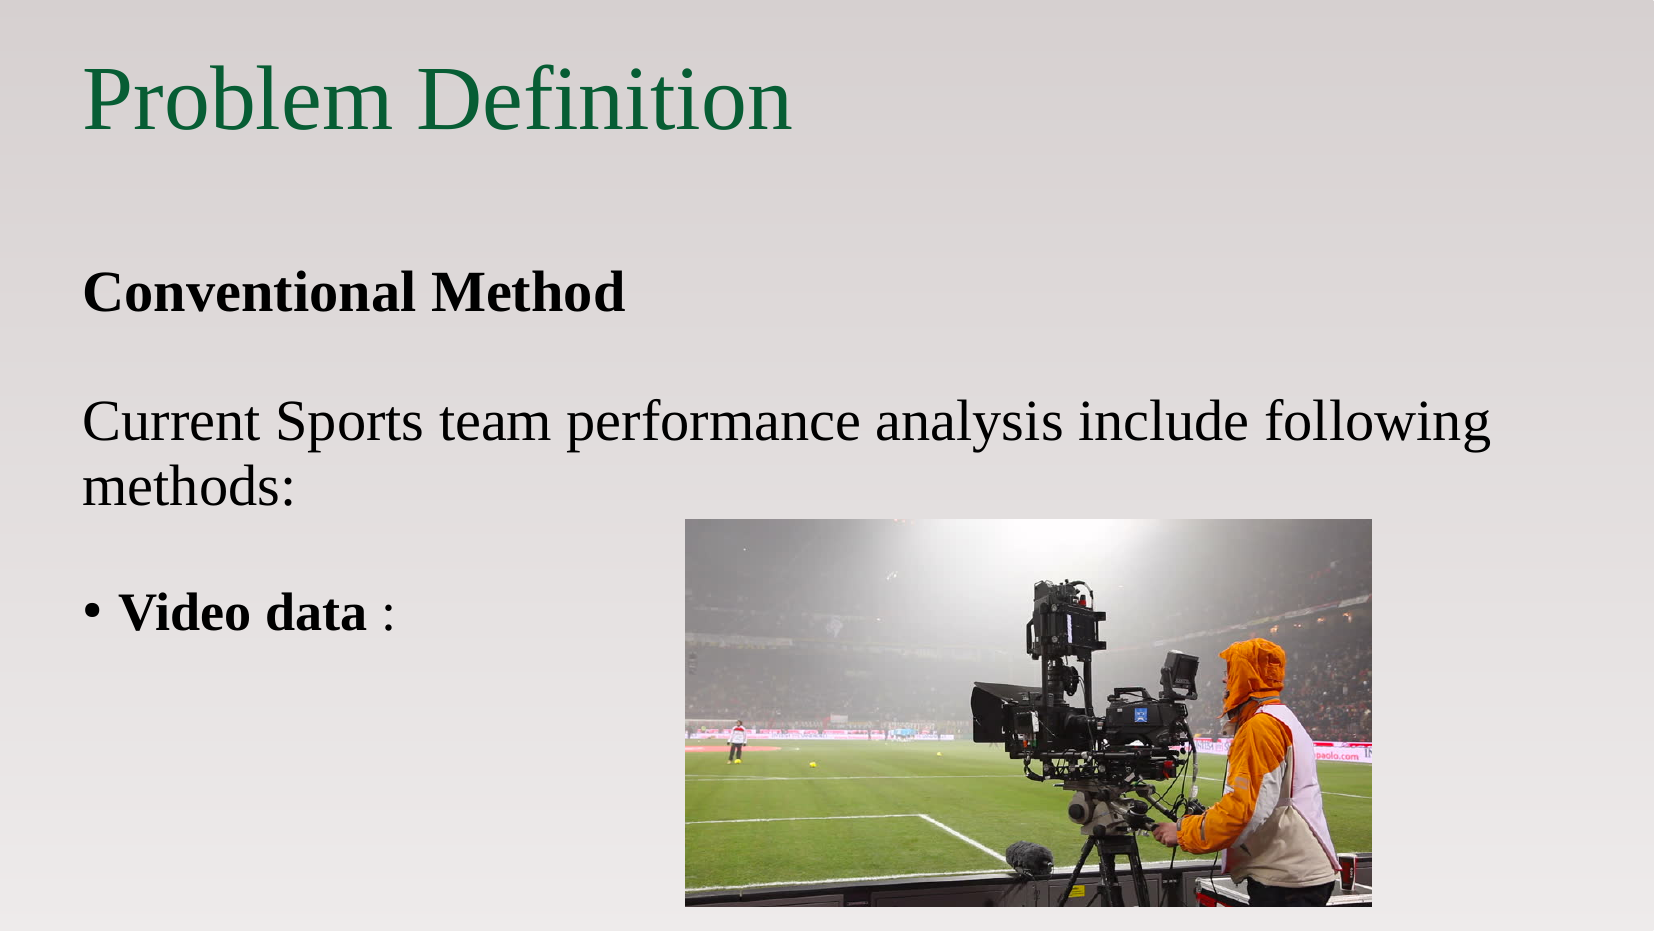

# Problem Definition
Conventional Method
Current Sports team performance analysis include following methods:
Video data :